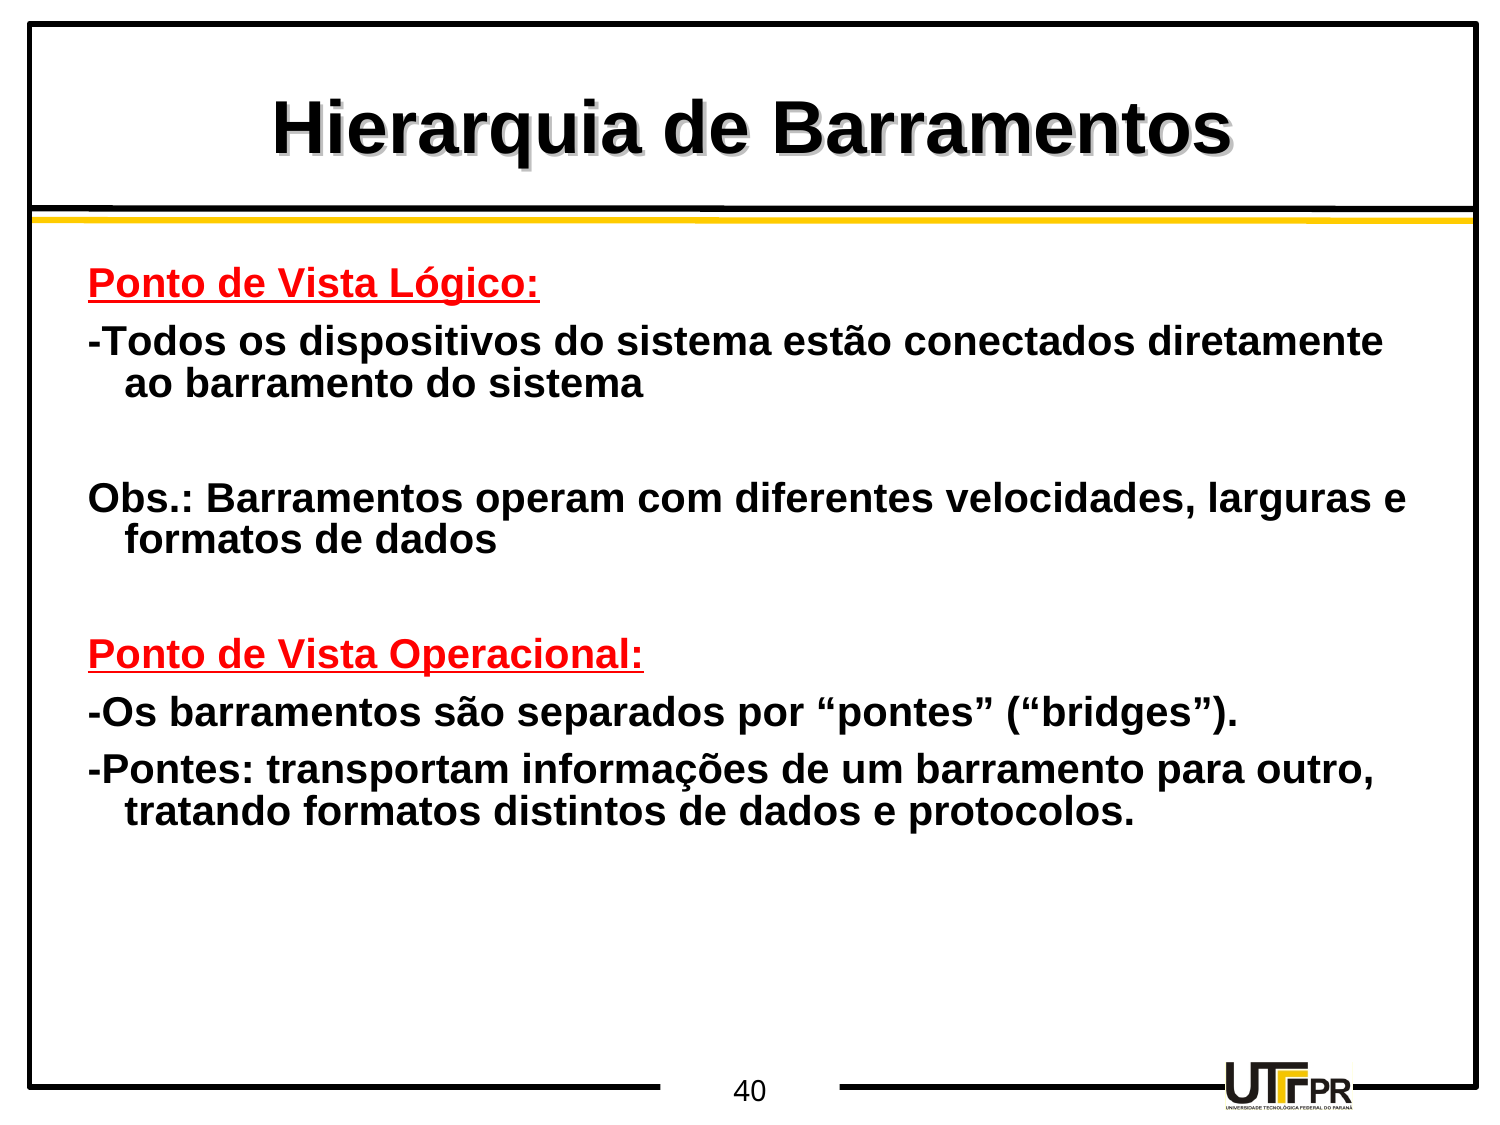

Hierarquia de Barramentos
# Ponto de Vista Lógico:
-Todos os dispositivos do sistema estão conectados diretamente ao barramento do sistema
Obs.: Barramentos operam com diferentes velocidades, larguras e formatos de dados
Ponto de Vista Operacional:
-Os barramentos são separados por “pontes” (“bridges”).
-Pontes: transportam informações de um barramento para outro, tratando formatos distintos de dados e protocolos.